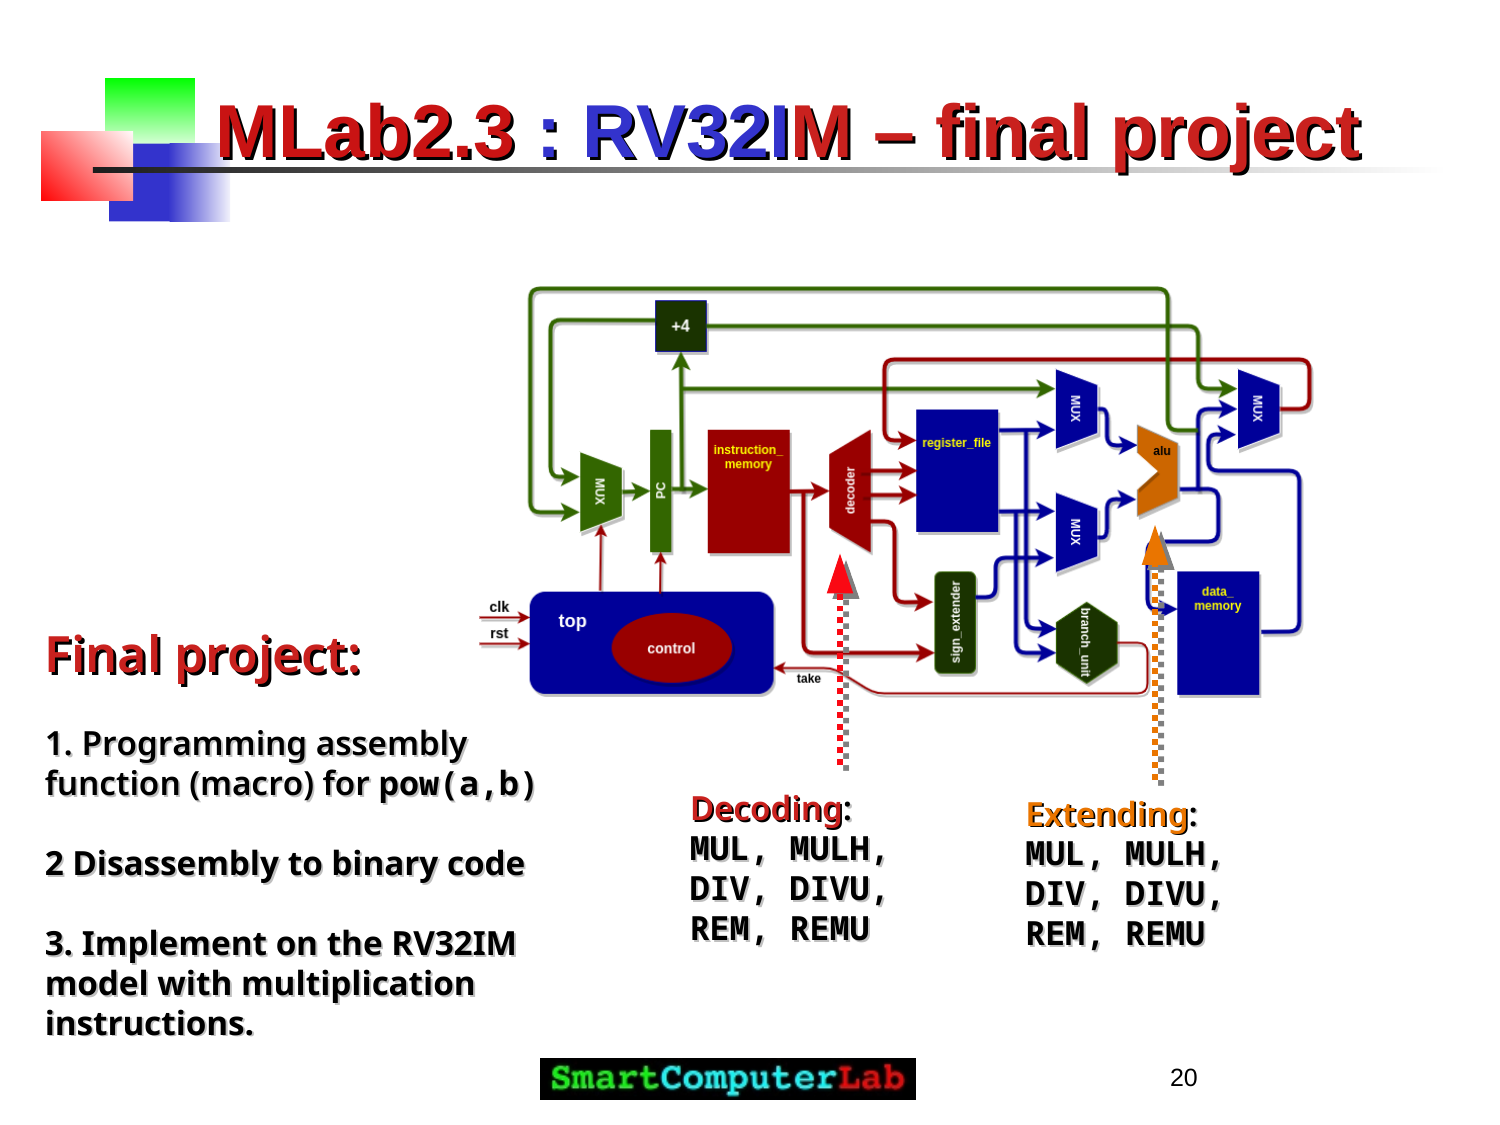

# MLab2.3 : RV32IM – final project
Extending:
MUL, MULH, DIV, DIVU, REM, REMU
Decoding:
MUL, MULH, DIV, DIVU, REM, REMU
Final project:
1. Programming assembly function (macro) for pow(a,b)
2 Disassembly to binary code
3. Implement on the RV32IM model with multiplication instructions.
20